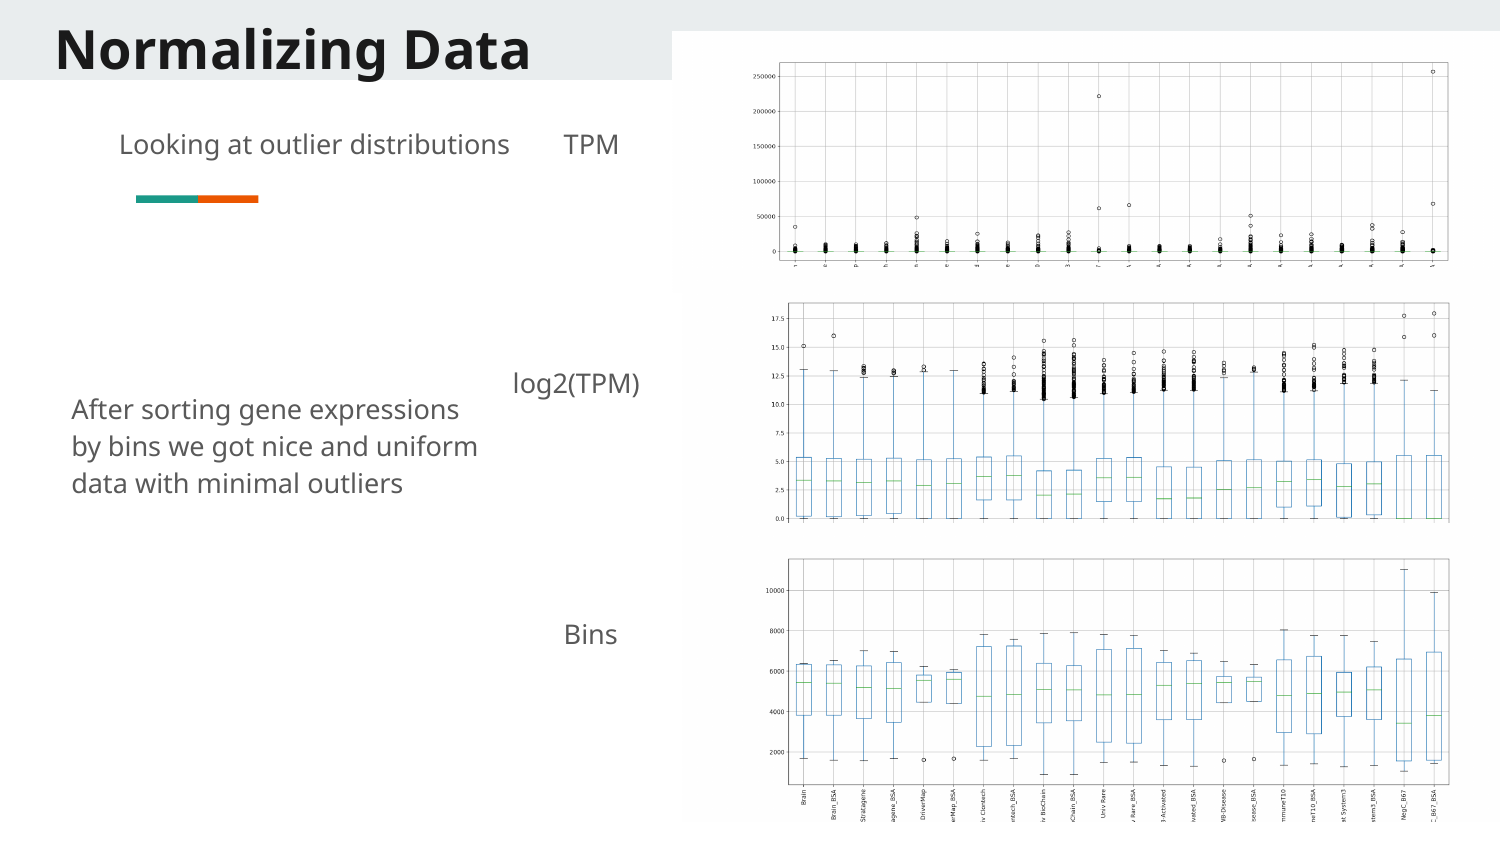

# Normalizing Data
Looking at outlier distributions
TPM
log2(TPM)
After sorting gene expressions by bins we got nice and uniform data with minimal outliers
Bins